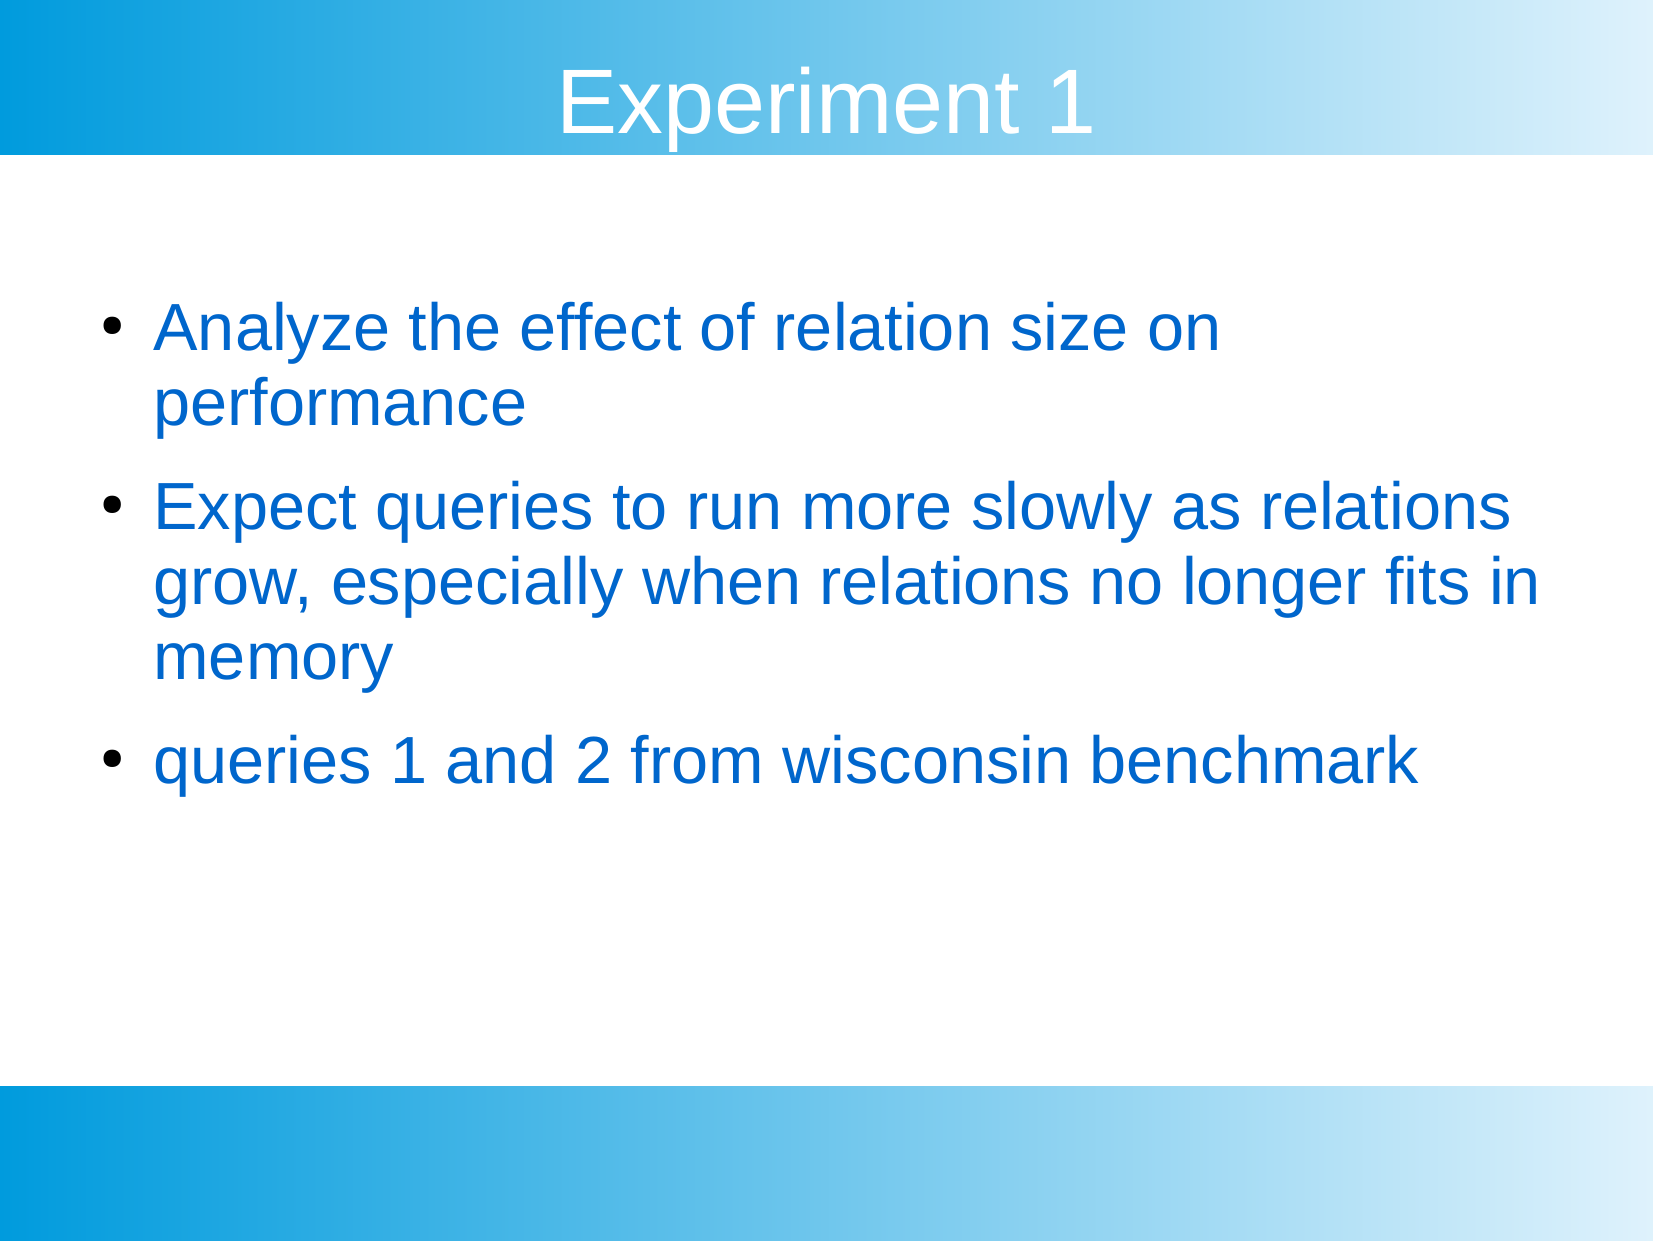

# Experiment 1
Analyze the effect of relation size on performance
Expect queries to run more slowly as relations grow, especially when relations no longer fits in memory
queries 1 and 2 from wisconsin benchmark